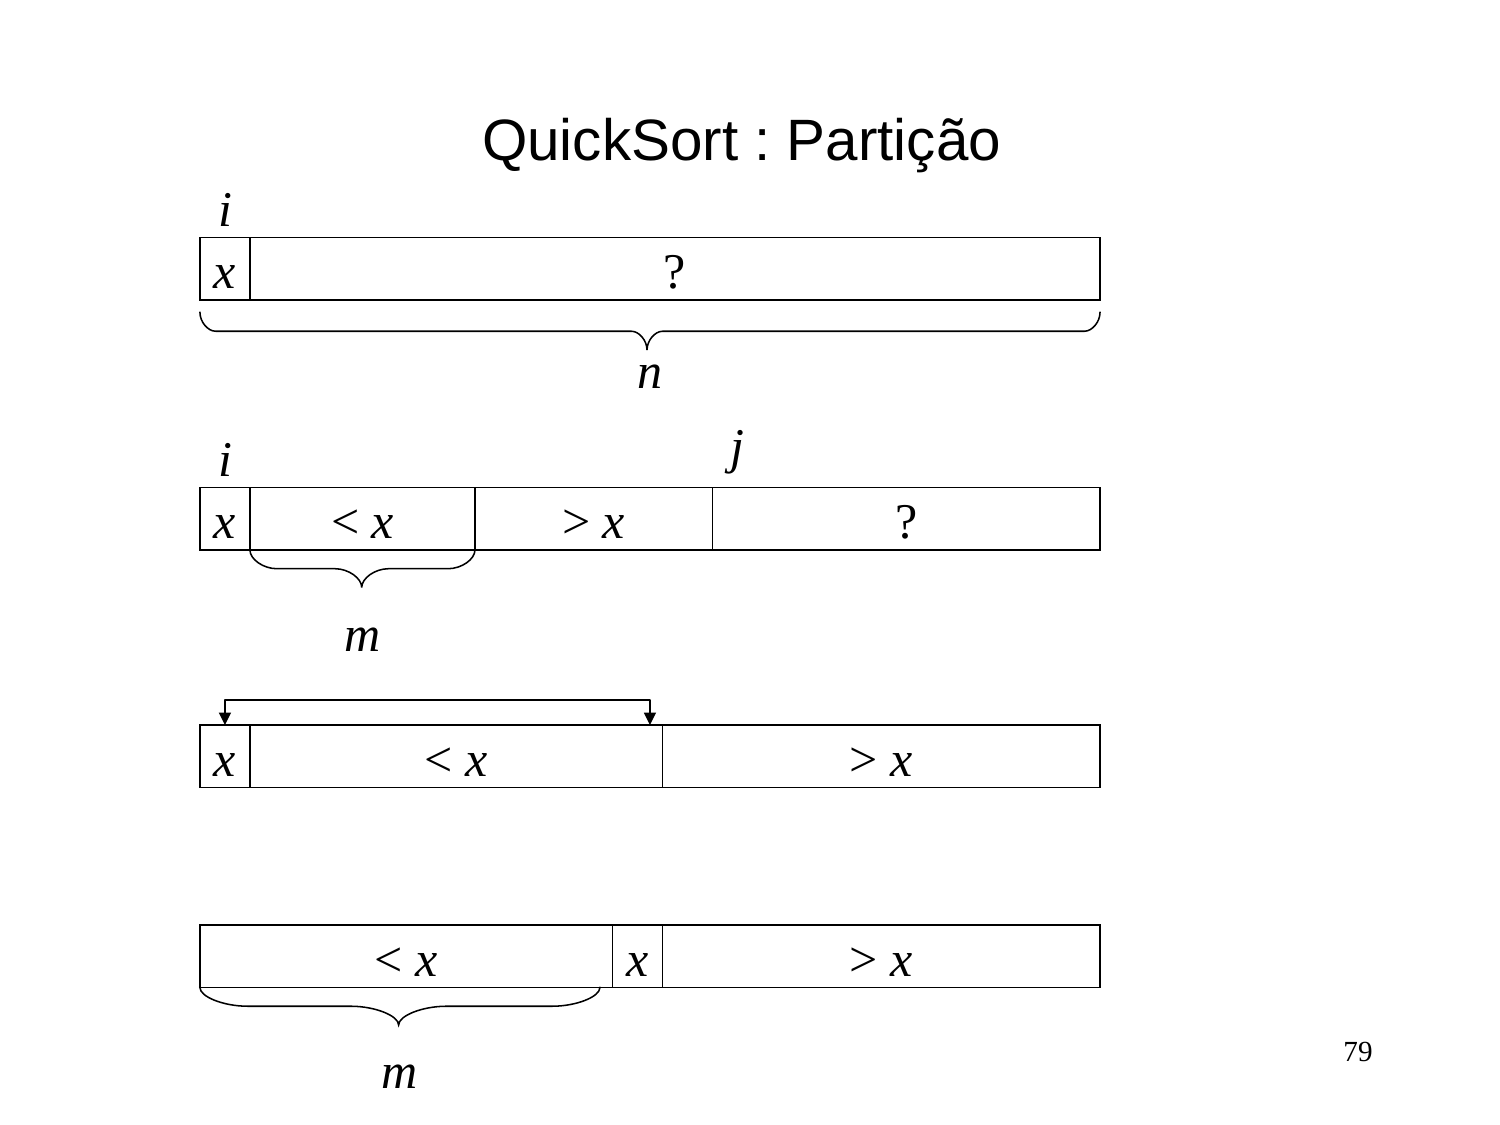

# QuickSort : Partição
i
x
?
n
j
i
x
< x
> x
?
m
x
< x
> x
< x
x
> x
79
m